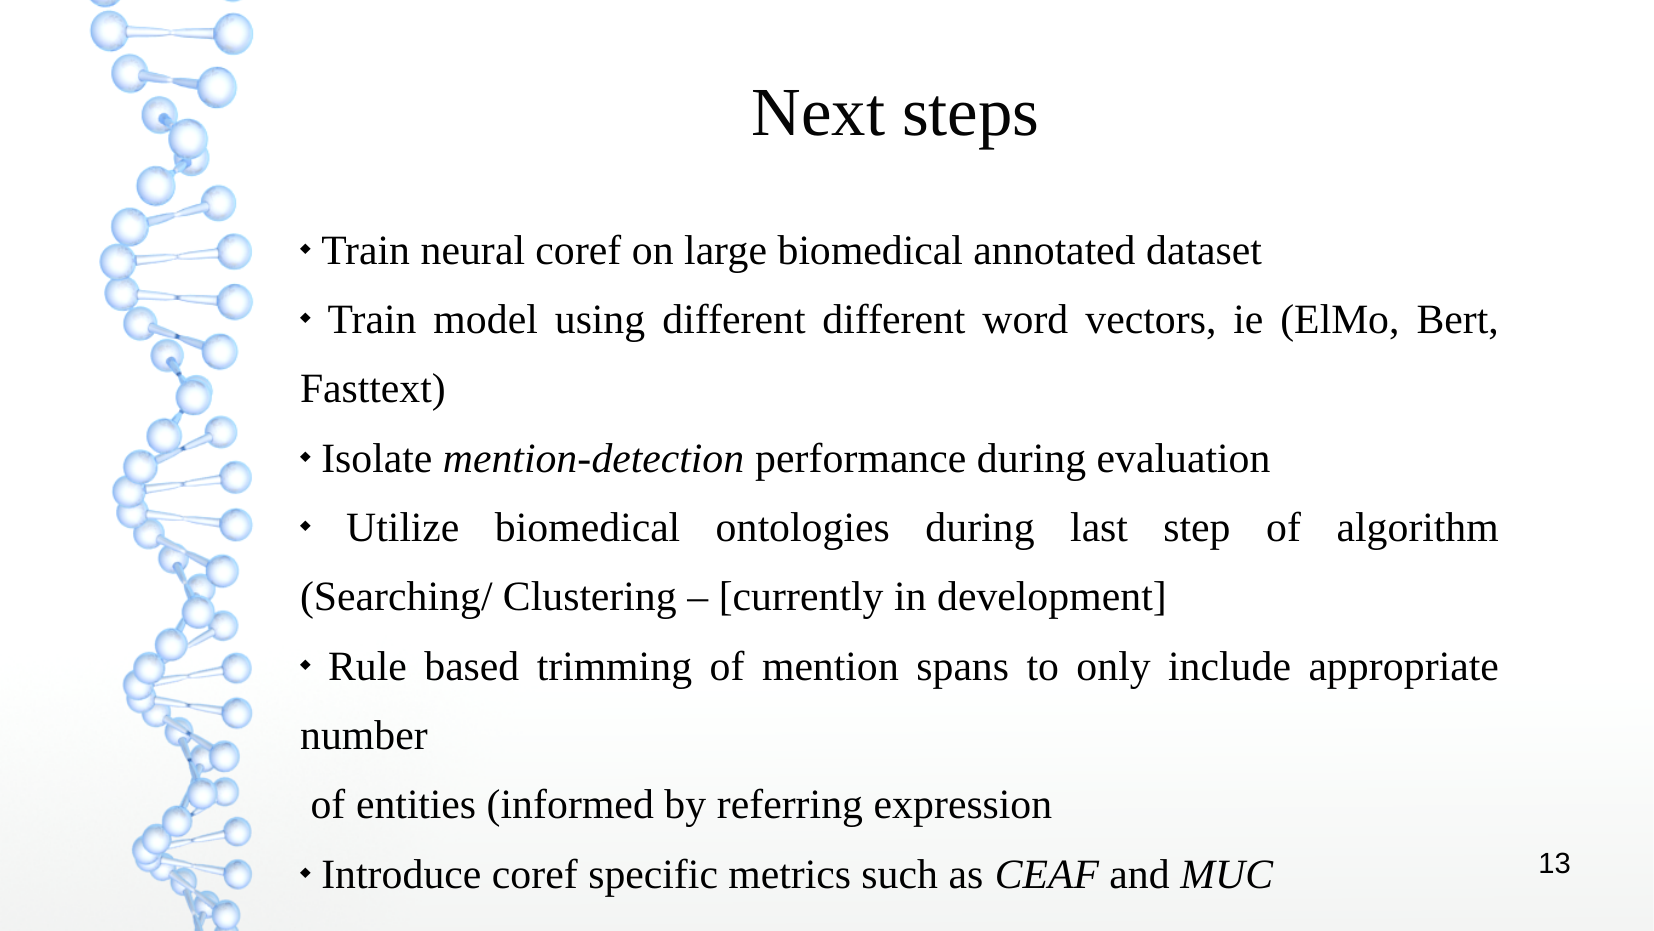

# Next steps
 Train neural coref on large biomedical annotated dataset
 Train model using different different word vectors, ie (ElMo, Bert, Fasttext)
 Isolate mention-detection performance during evaluation
 Utilize biomedical ontologies during last step of algorithm (Searching/ Clustering – [currently in development]
 Rule based trimming of mention spans to only include appropriate number
of entities (informed by referring expression
 Introduce coref specific metrics such as CEAF and MUC
13